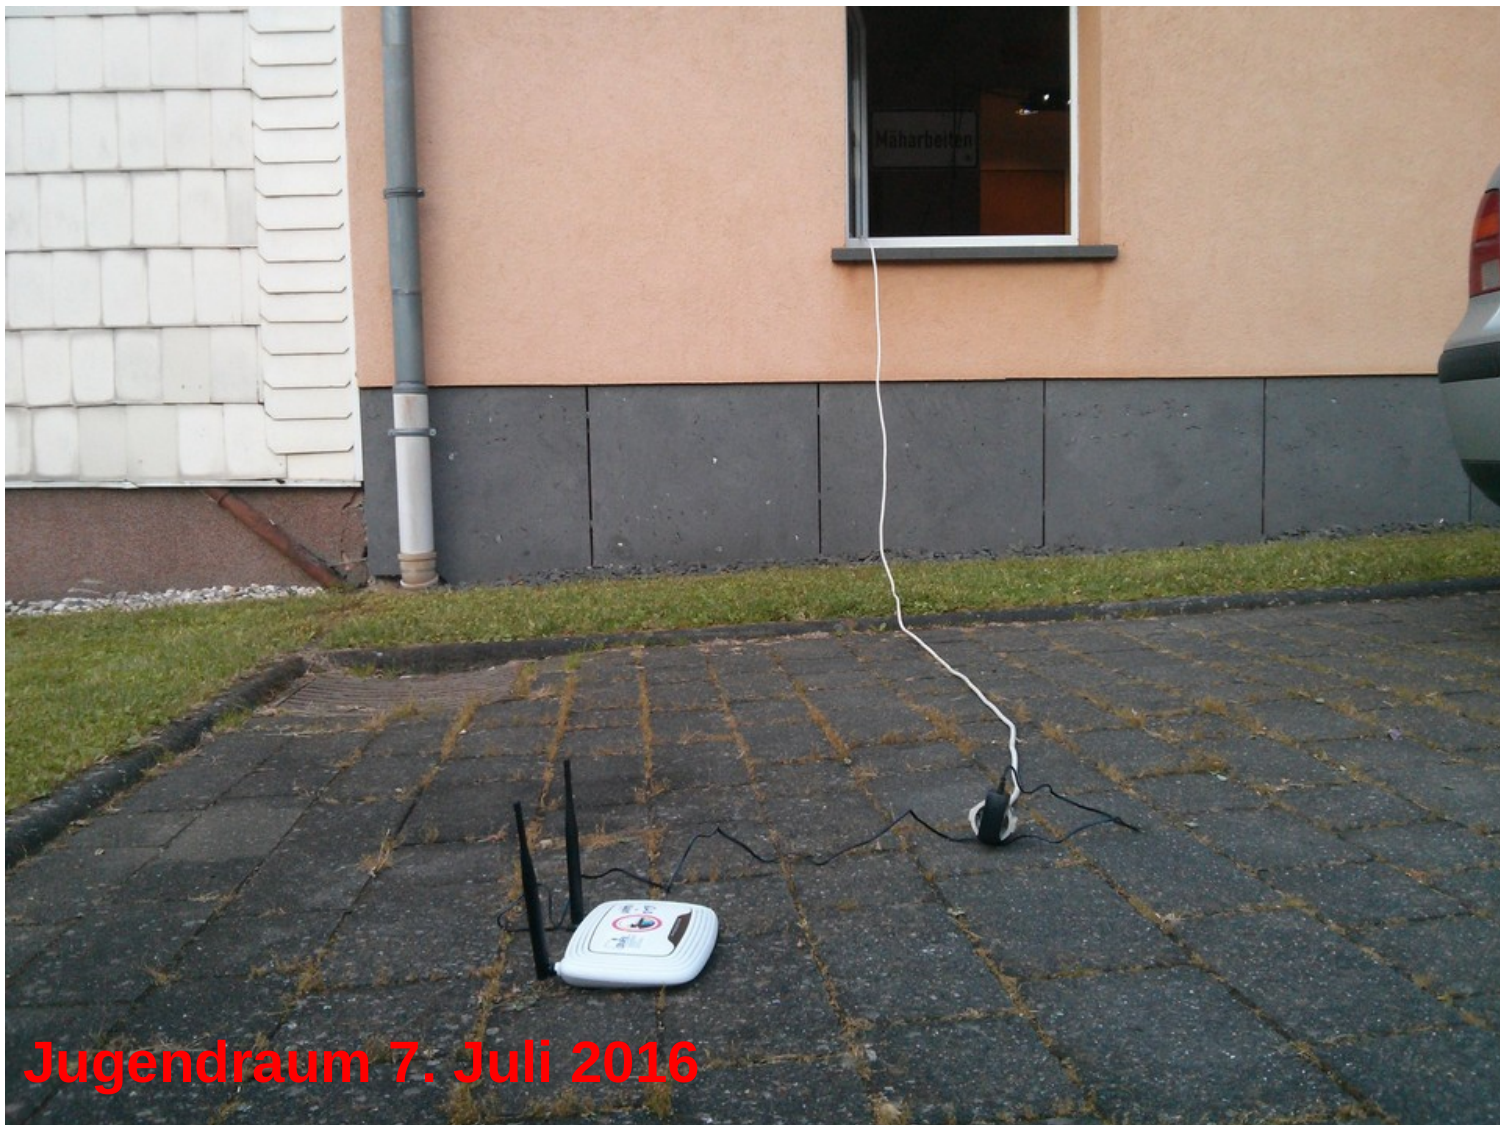

# Jugendraum 7. Juli 2016
14
freifunk-myk.de